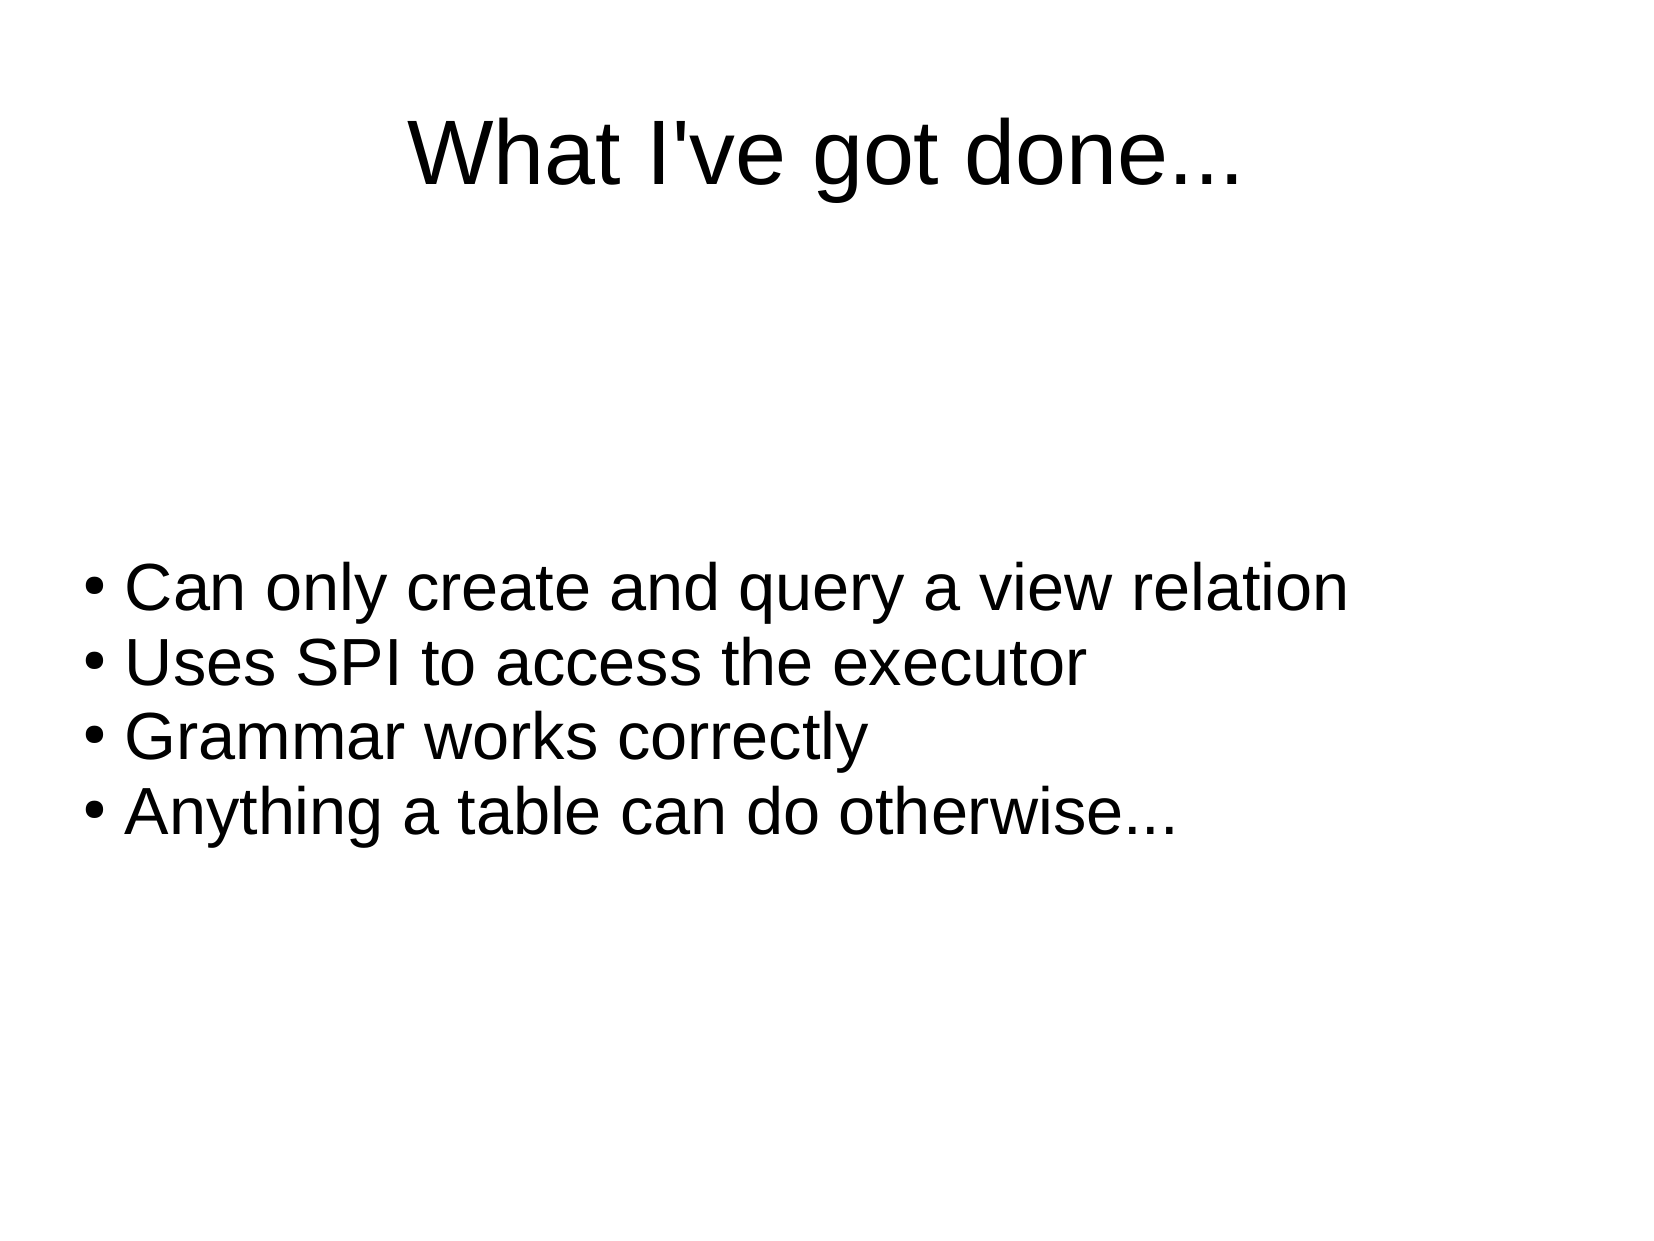

# What I've got done...
 Can only create and query a view relation
 Uses SPI to access the executor
 Grammar works correctly
 Anything a table can do otherwise...